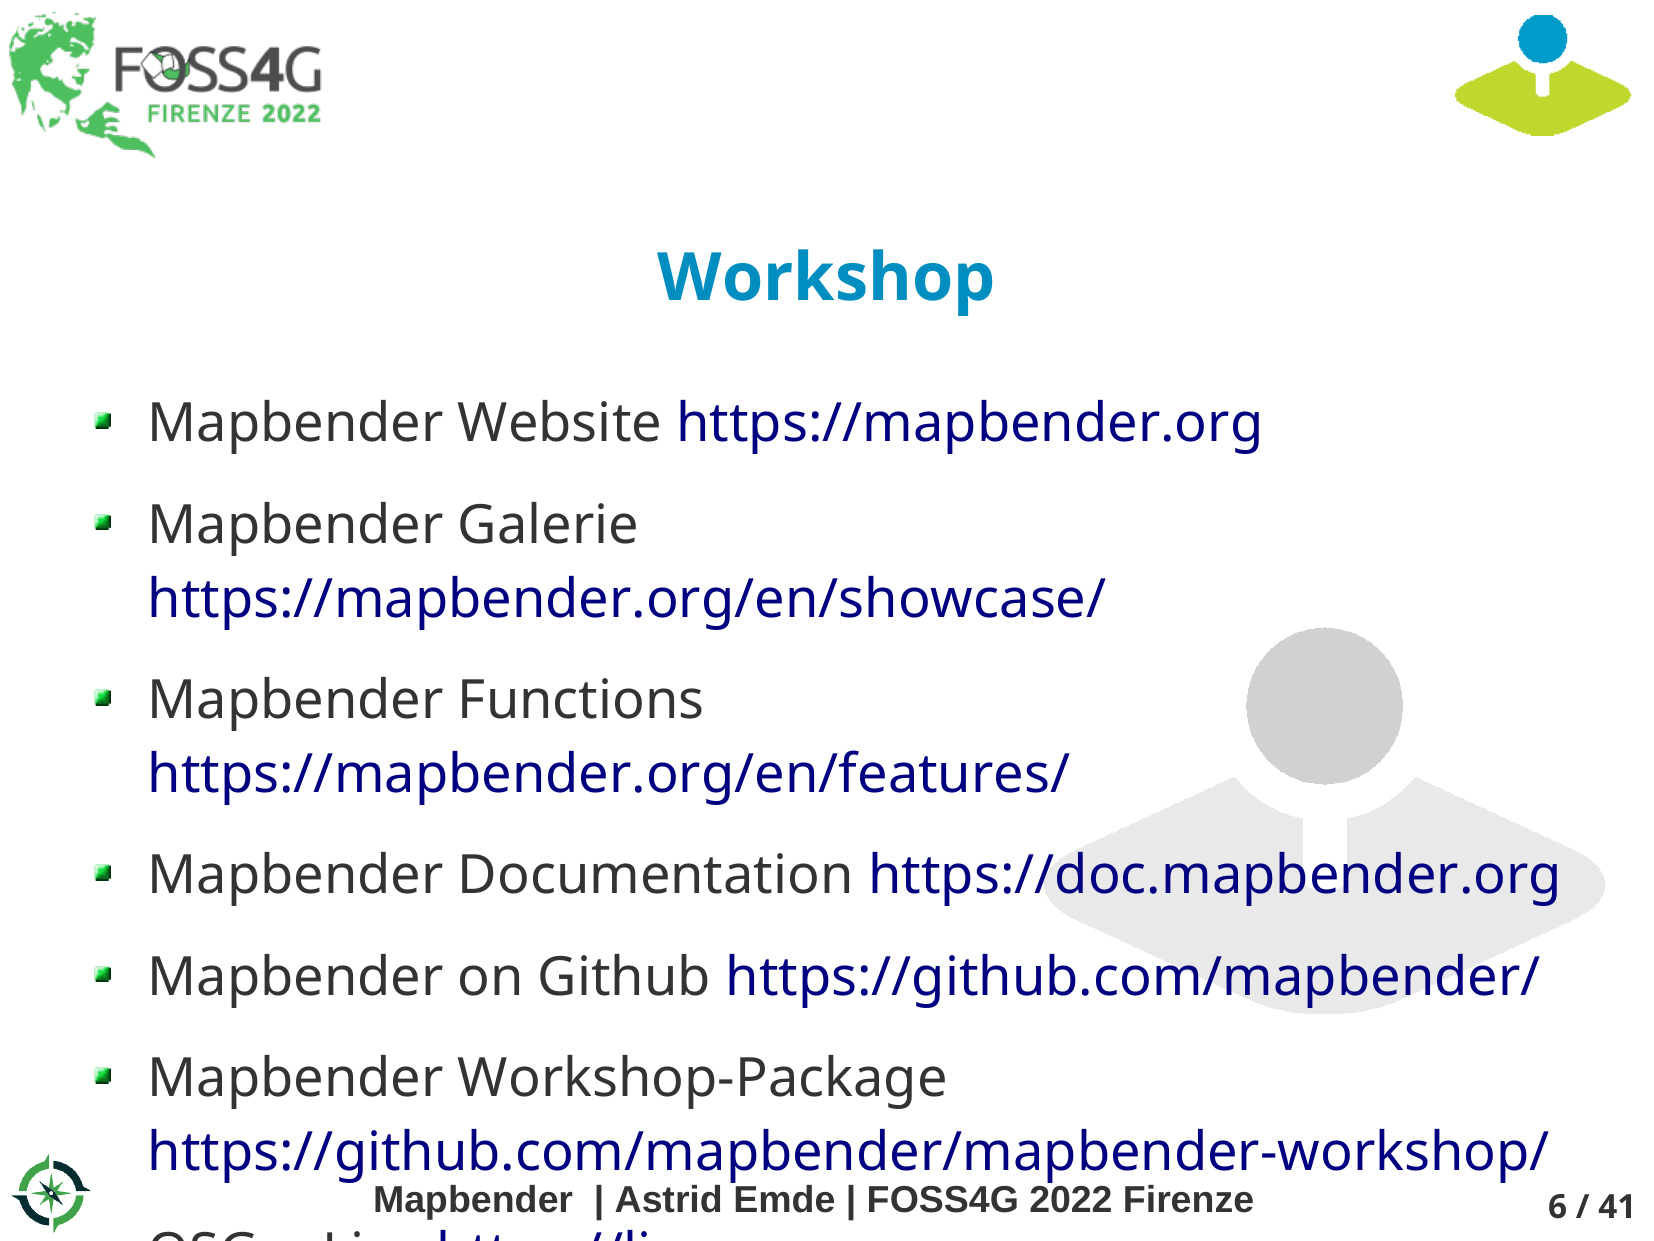

# Workshop
Mapbender Website https://mapbender.org
Mapbender Galerie https://mapbender.org/en/showcase/
Mapbender Functions https://mapbender.org/en/features/
Mapbender Documentation https://doc.mapbender.org
Mapbender on Github https://github.com/mapbender/
Mapbender Workshop-Package https://github.com/mapbender/mapbender-workshop/
OSGeoLive https://live.osgeo.org